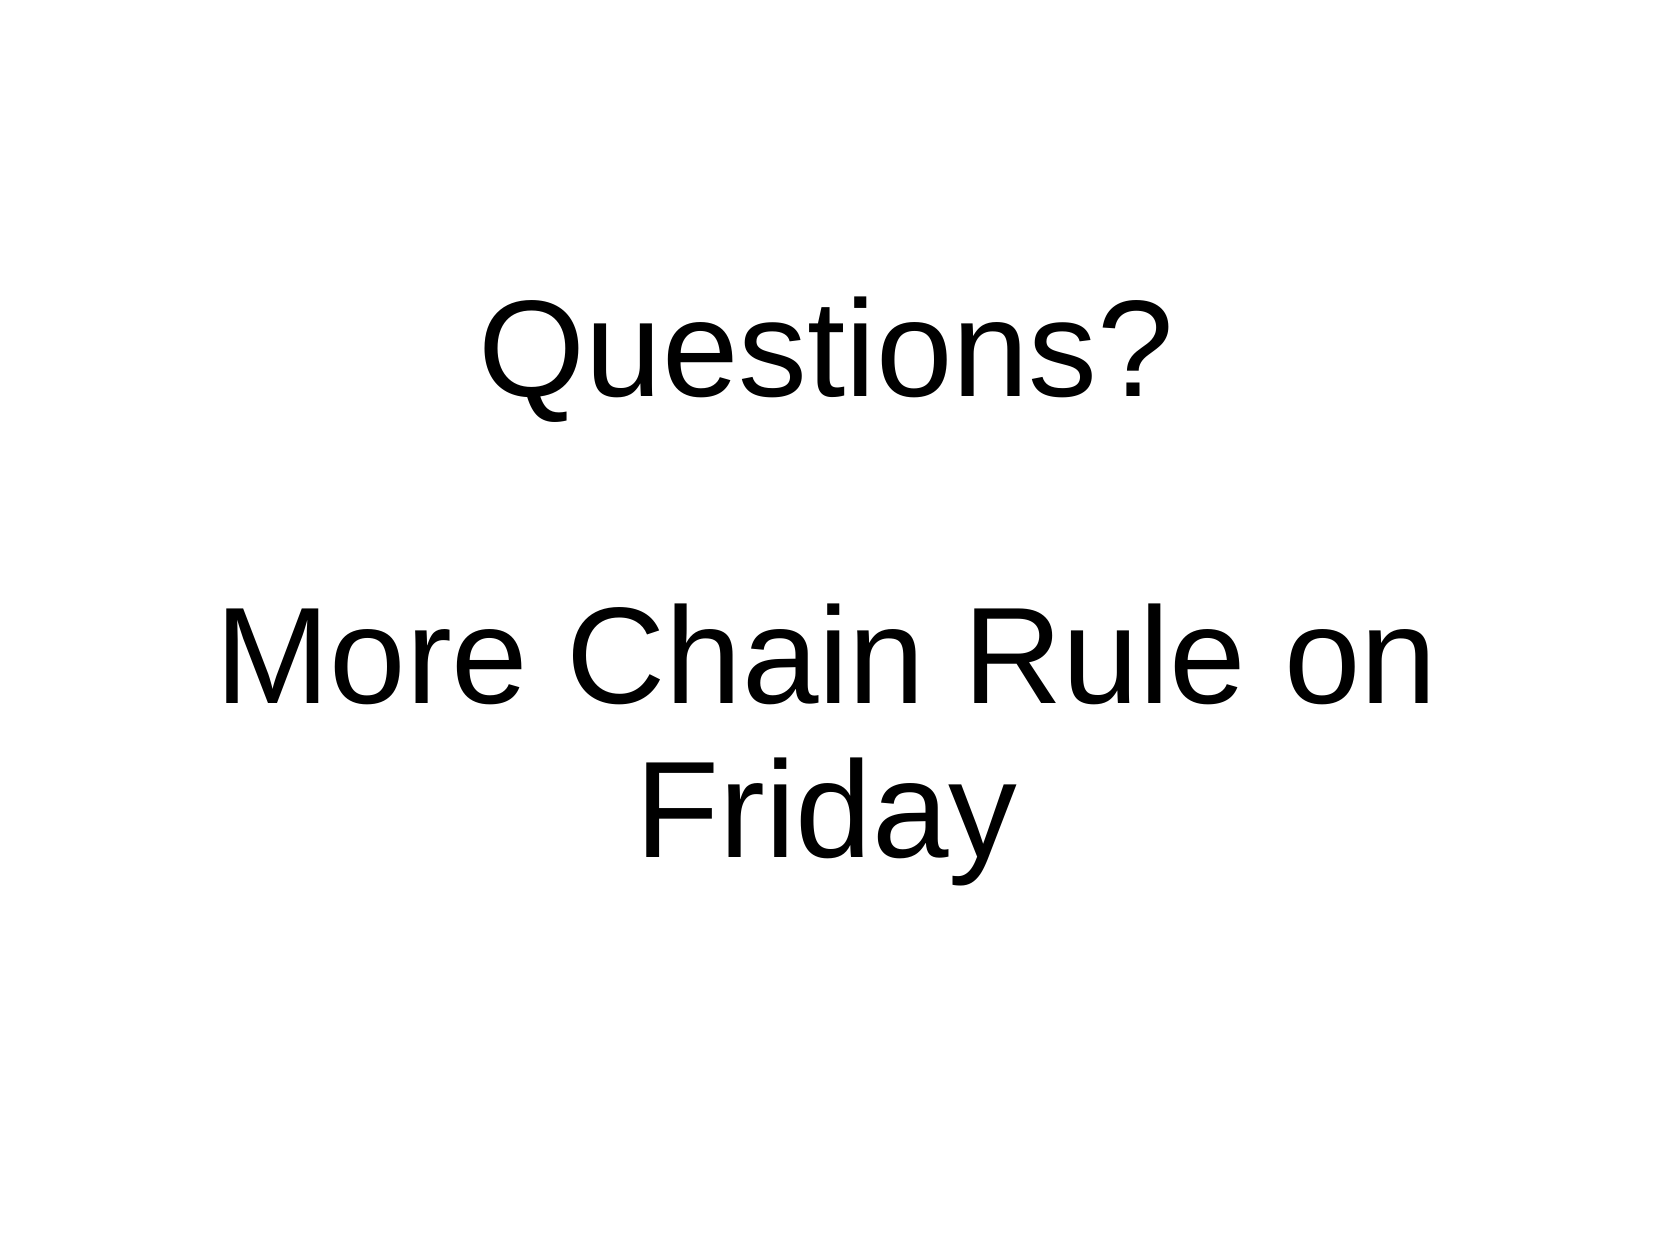

# Questions?
More Chain Rule on Friday